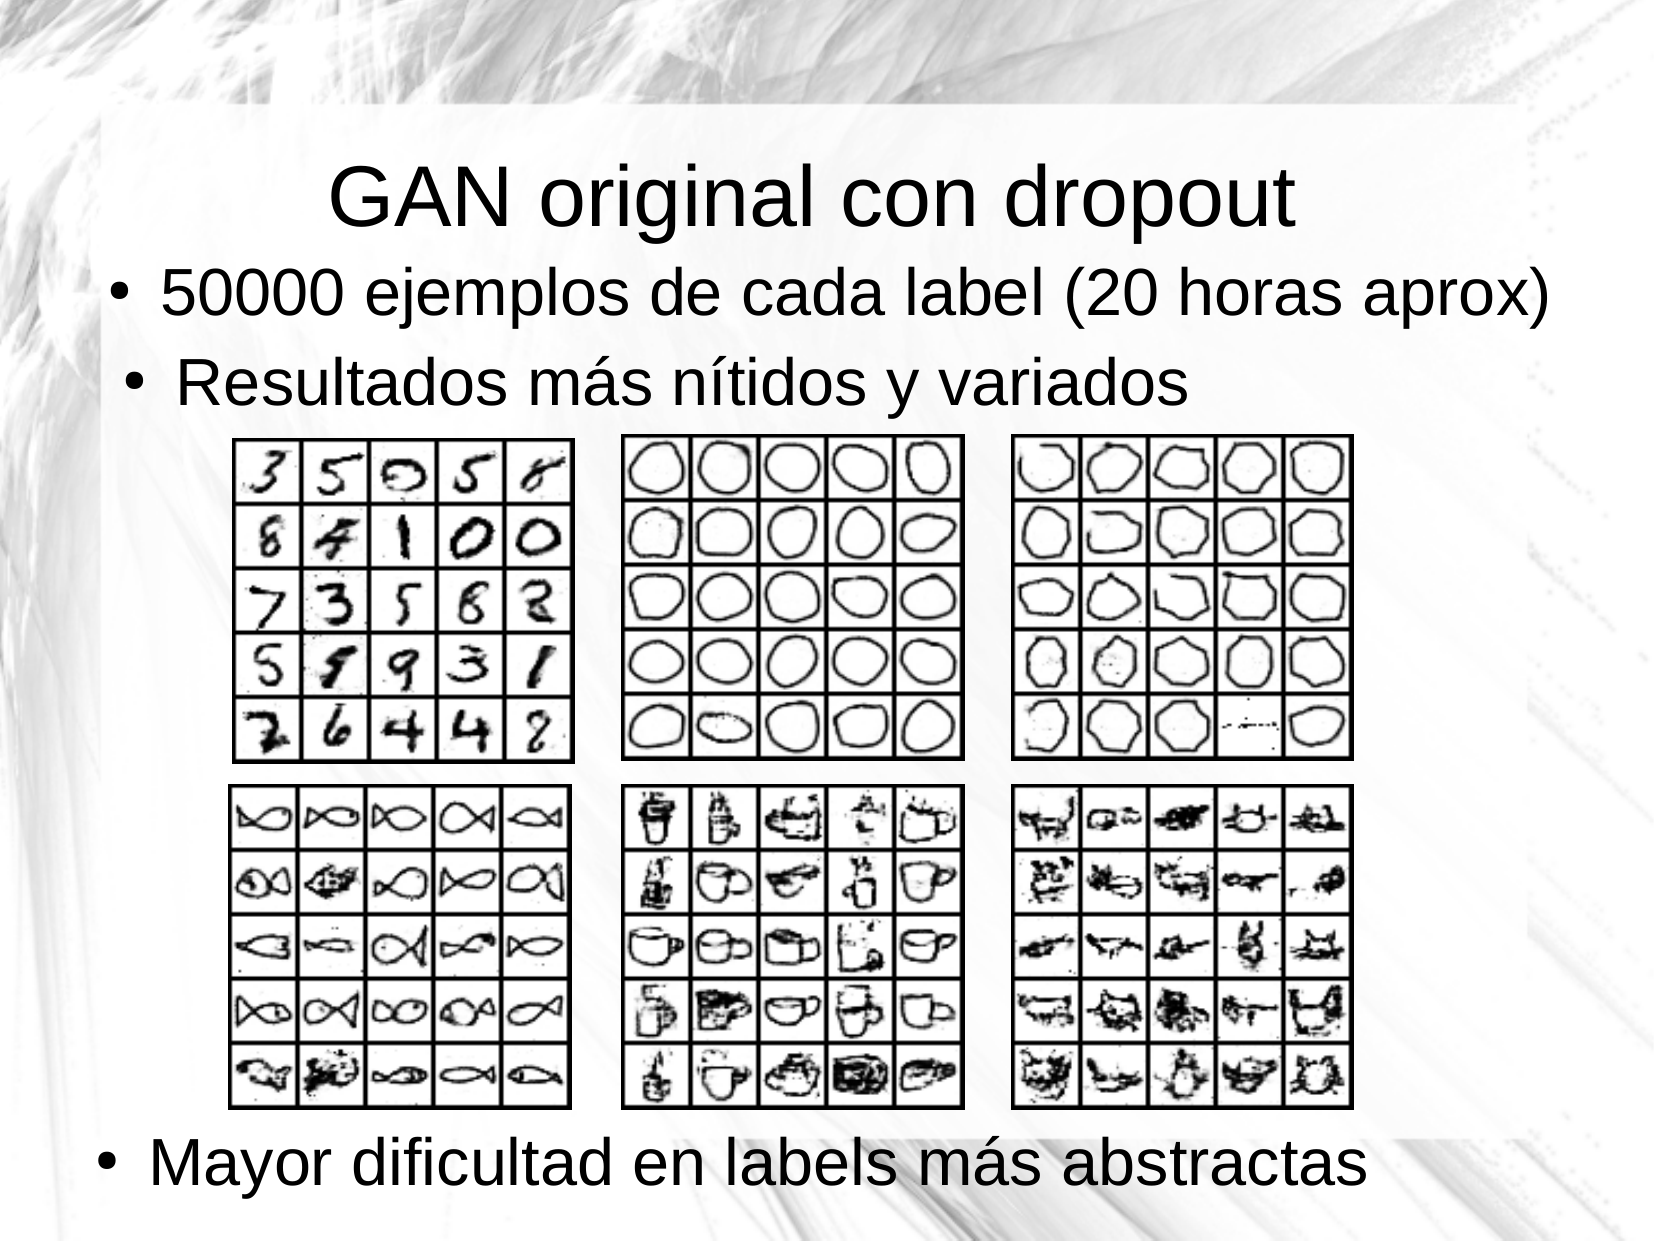

# GAN original con dropout
50000 ejemplos de cada label (20 horas aprox)
Resultados más nítidos y variados
Mayor dificultad en labels más abstractas